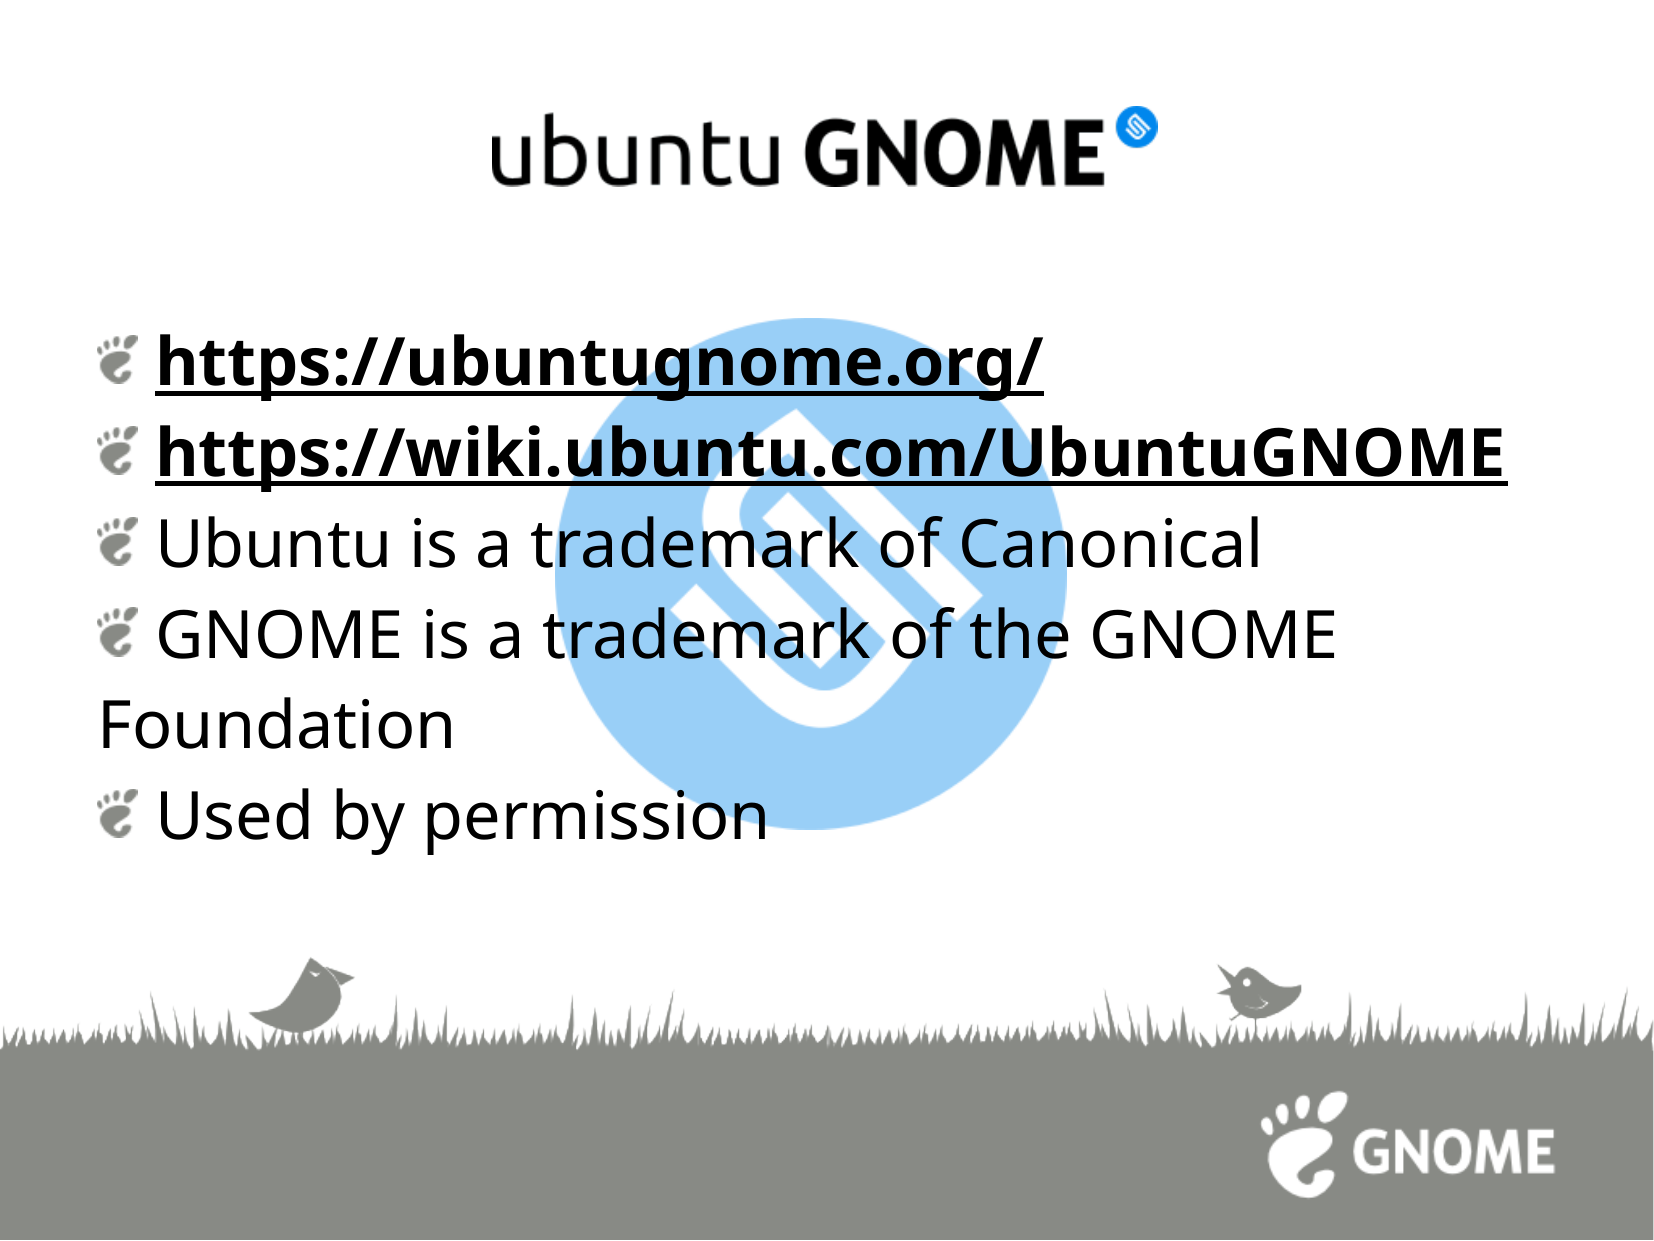

https://ubuntugnome.org/
 https://wiki.ubuntu.com/UbuntuGNOME
 Ubuntu is a trademark of Canonical
 GNOME is a trademark of the GNOME Foundation
 Used by permission